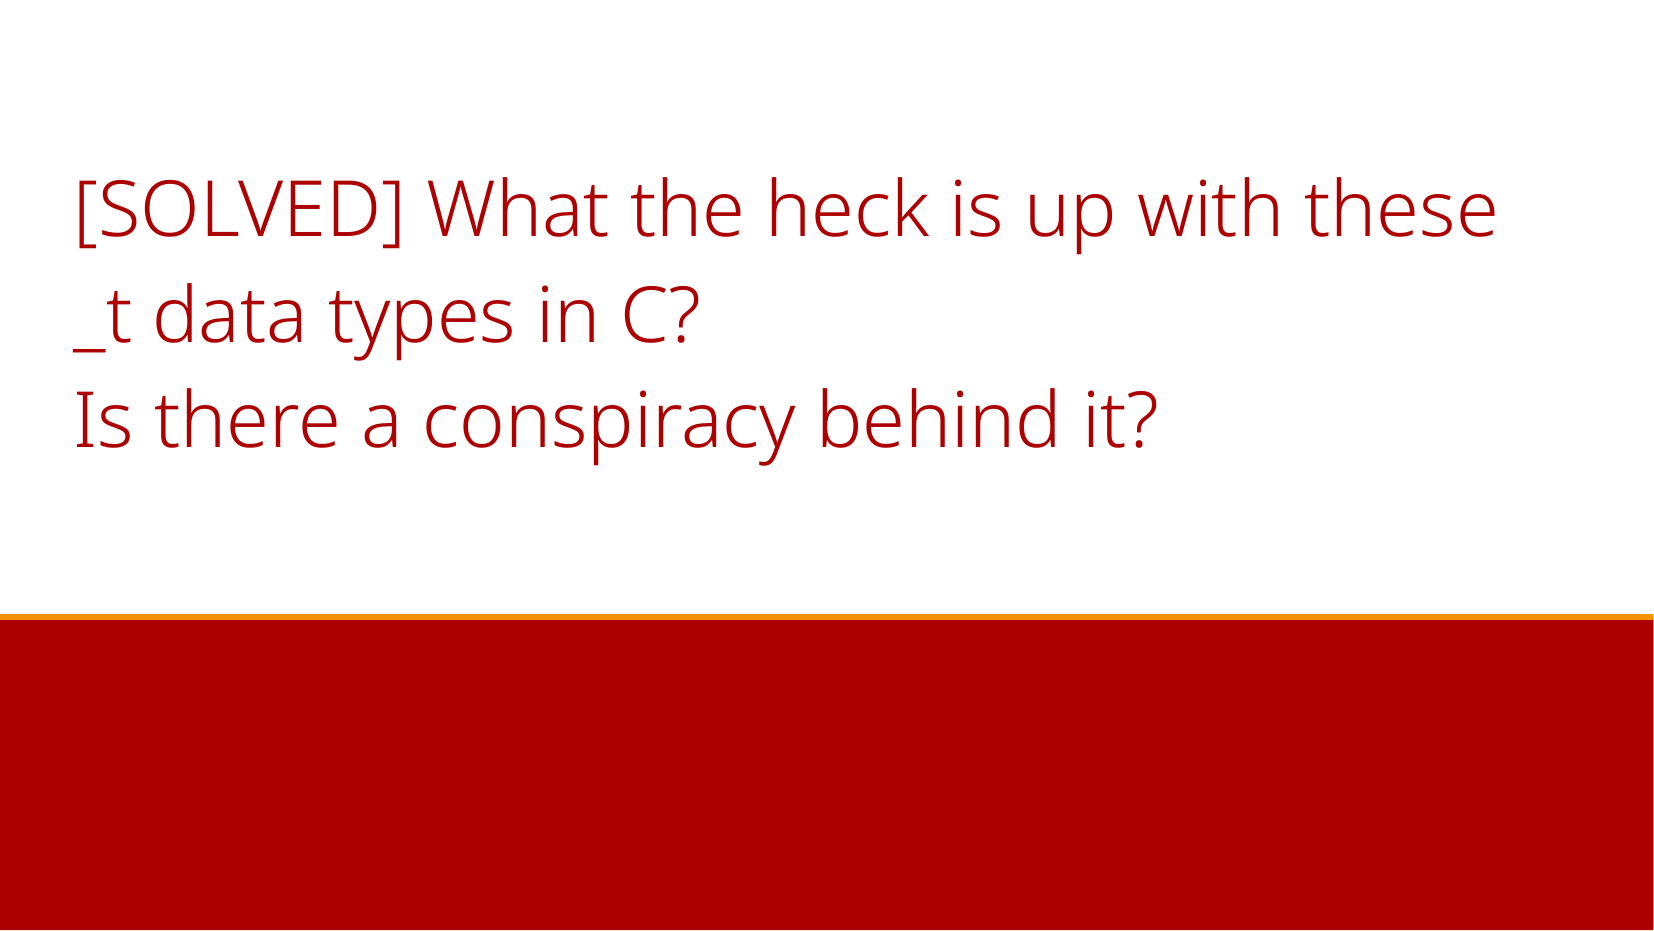

# [SOLVED] What the heck is up with these _t data types in C? Is there a conspiracy behind it?